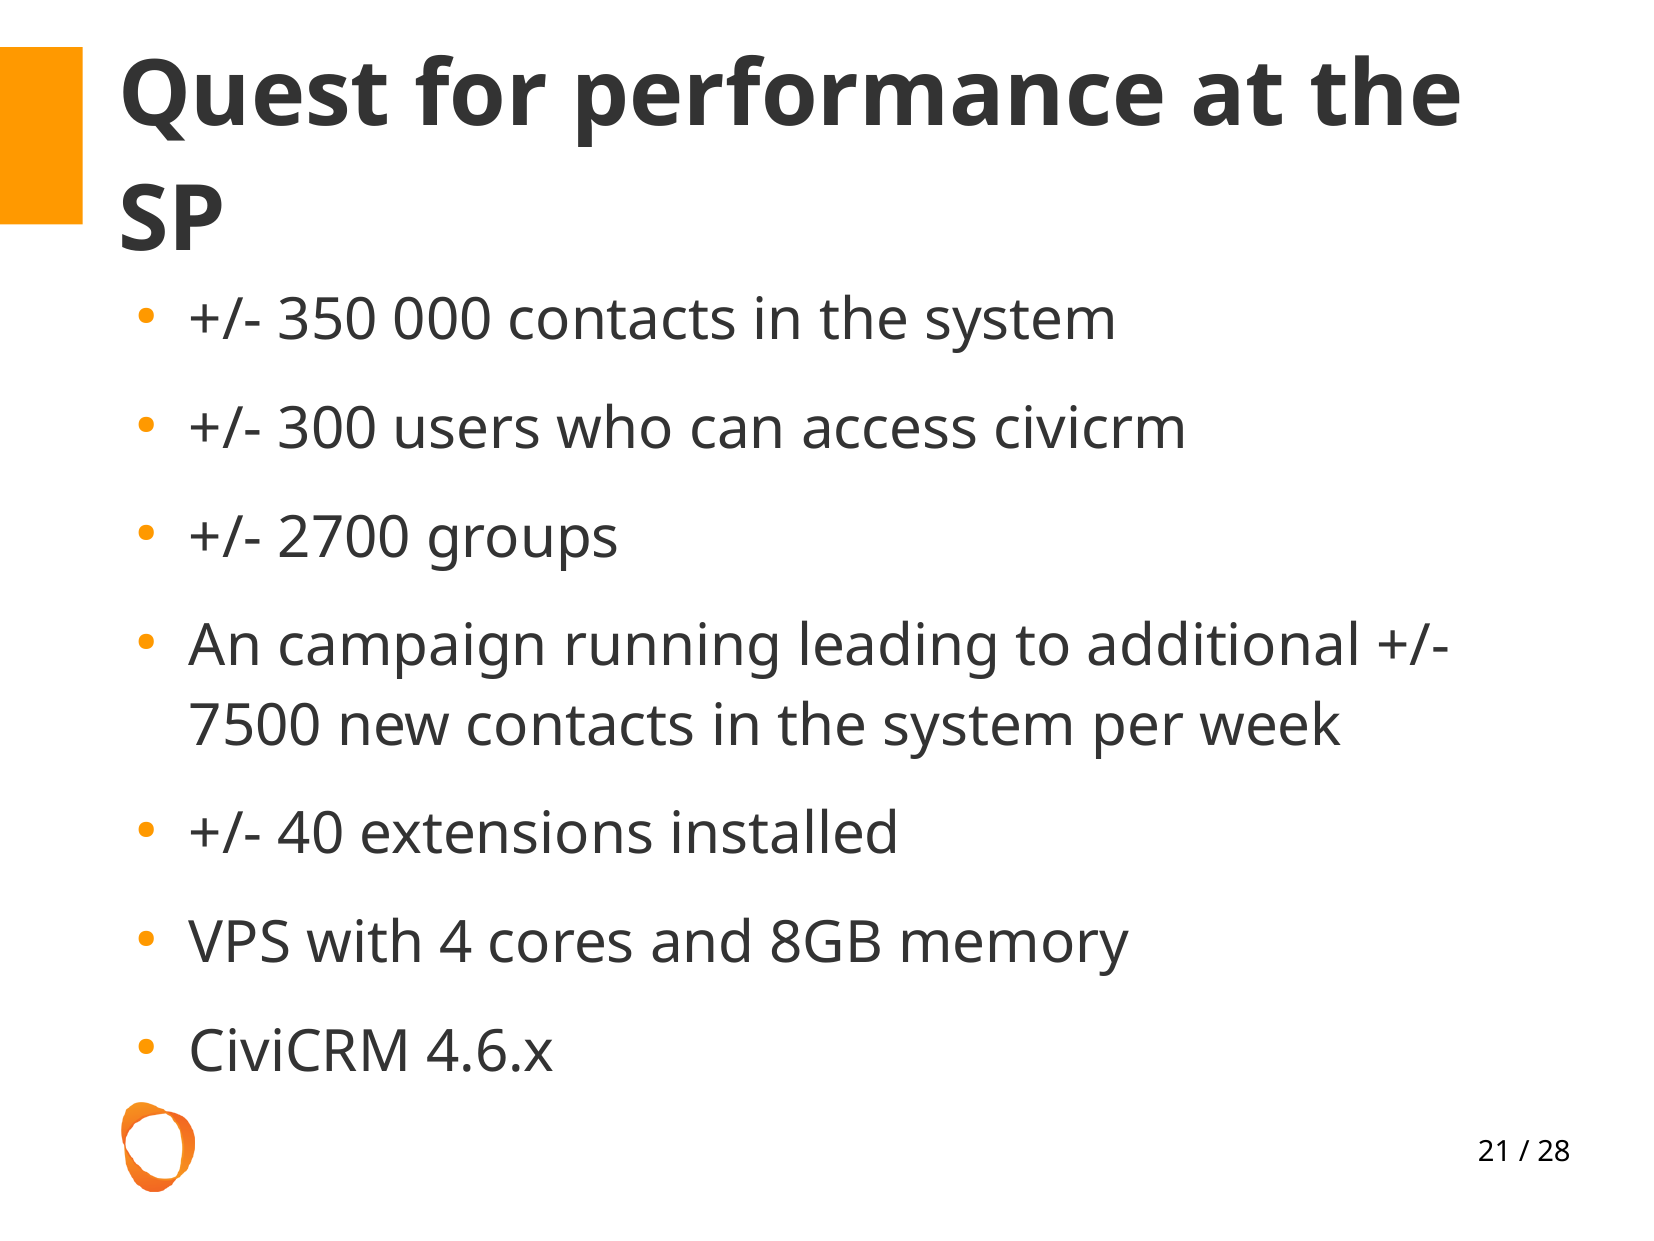

# Quest for performance at the SP
+/- 350 000 contacts in the system
+/- 300 users who can access civicrm
+/- 2700 groups
An campaign running leading to additional +/- 7500 new contacts in the system per week
+/- 40 extensions installed
VPS with 4 cores and 8GB memory
CiviCRM 4.6.x
21